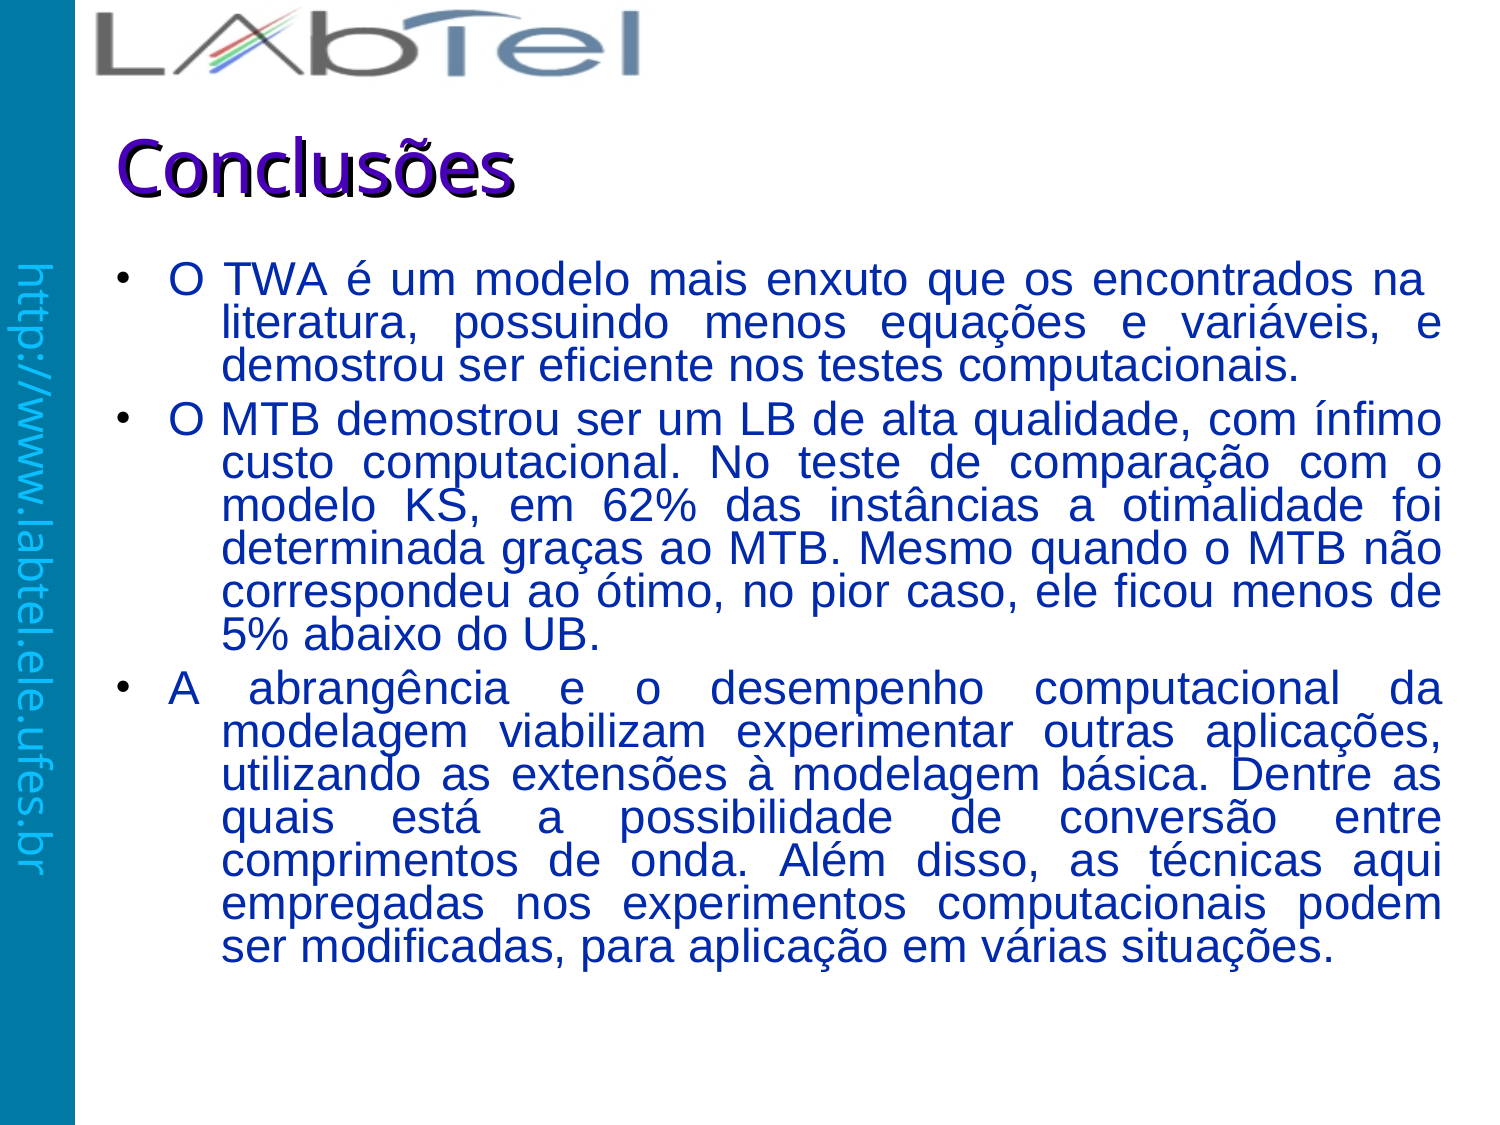

# Conclusões
O TWA é um modelo mais enxuto que os encontrados na literatura, possuindo menos equações e variáveis, e demostrou ser eficiente nos testes computacionais.
O MTB demostrou ser um LB de alta qualidade, com ínfimo custo computacional. No teste de comparação com o modelo KS, em 62% das instâncias a otimalidade foi determinada graças ao MTB. Mesmo quando o MTB não correspondeu ao ótimo, no pior caso, ele ficou menos de 5% abaixo do UB.
A abrangência e o desempenho computacional da modelagem viabilizam experimentar outras aplicações, utilizando as extensões à modelagem básica. Dentre as quais está a possibilidade de conversão entre comprimentos de onda. Além disso, as técnicas aqui empregadas nos experimentos computacionais podem ser modificadas, para aplicação em várias situações.